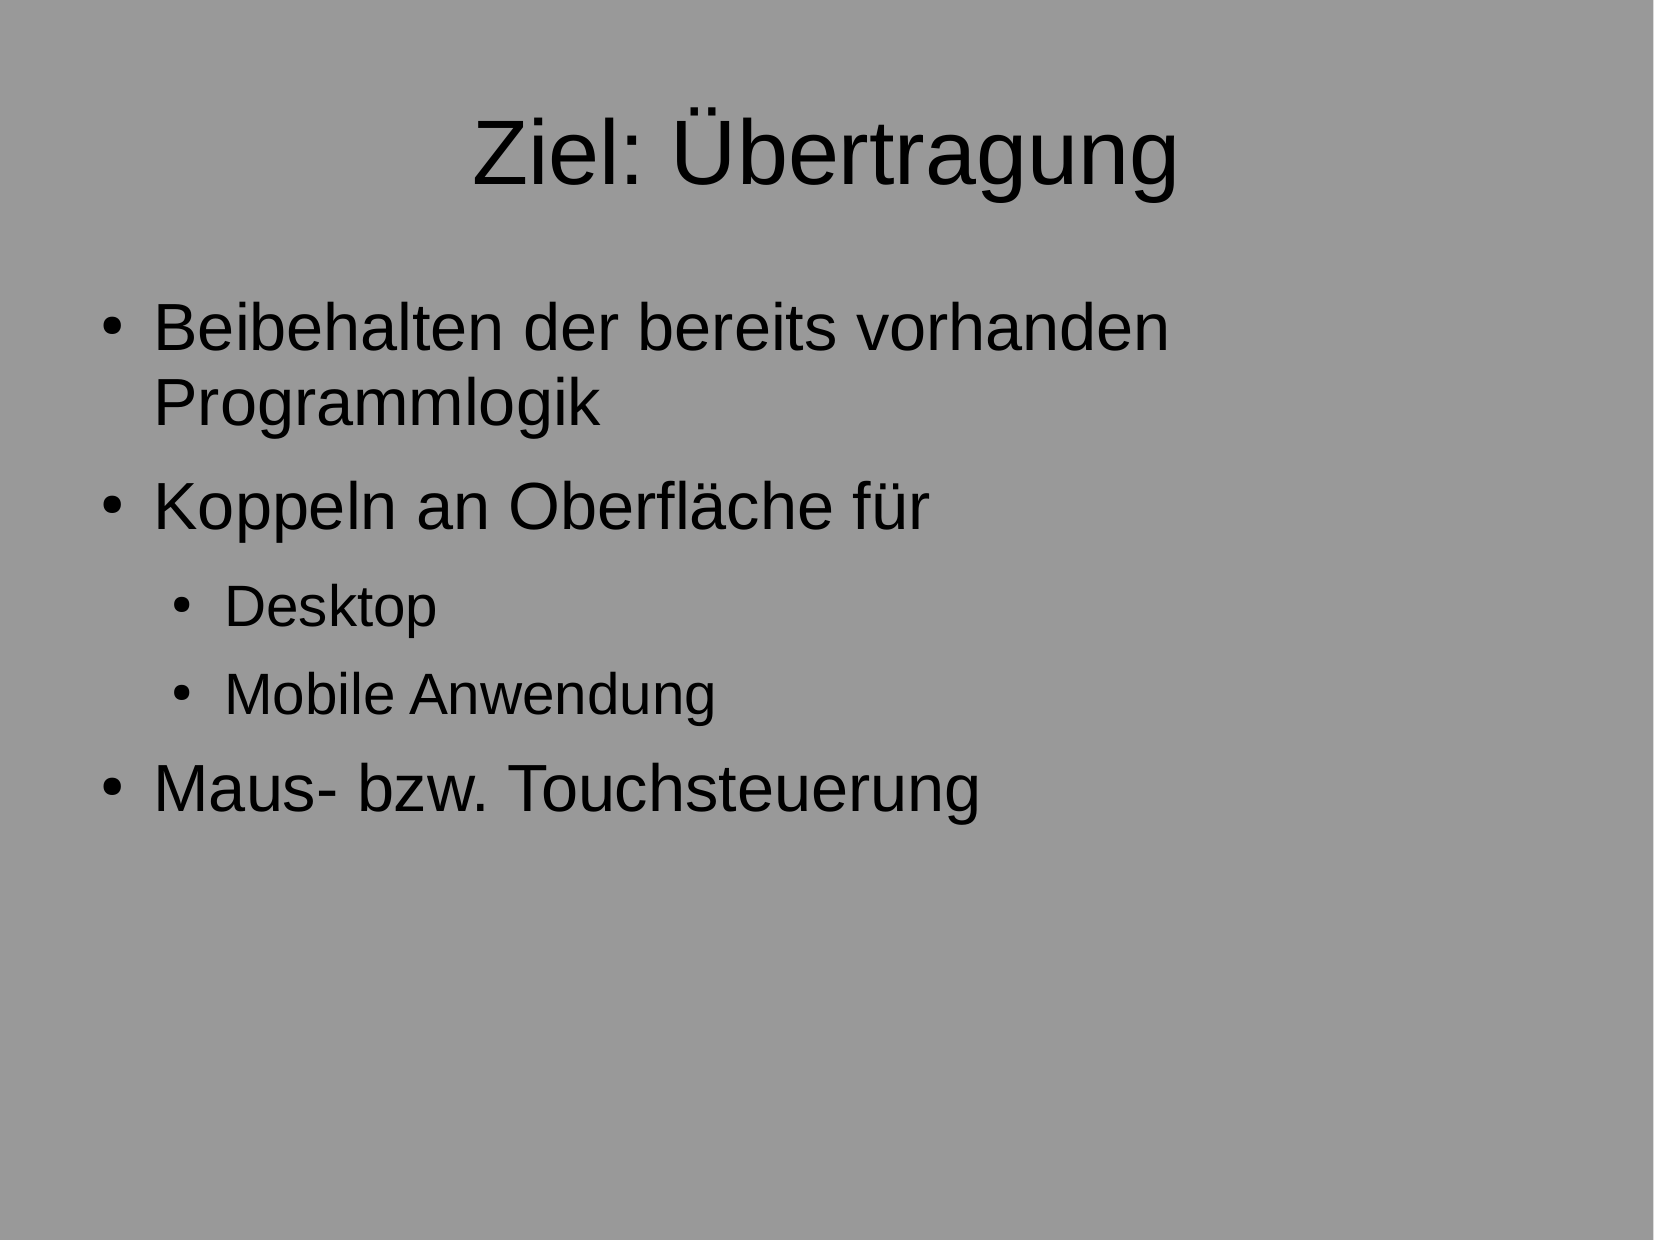

# Ziel: Übertragung
Beibehalten der bereits vorhanden Programmlogik
Koppeln an Oberfläche für
Desktop
Mobile Anwendung
Maus- bzw. Touchsteuerung